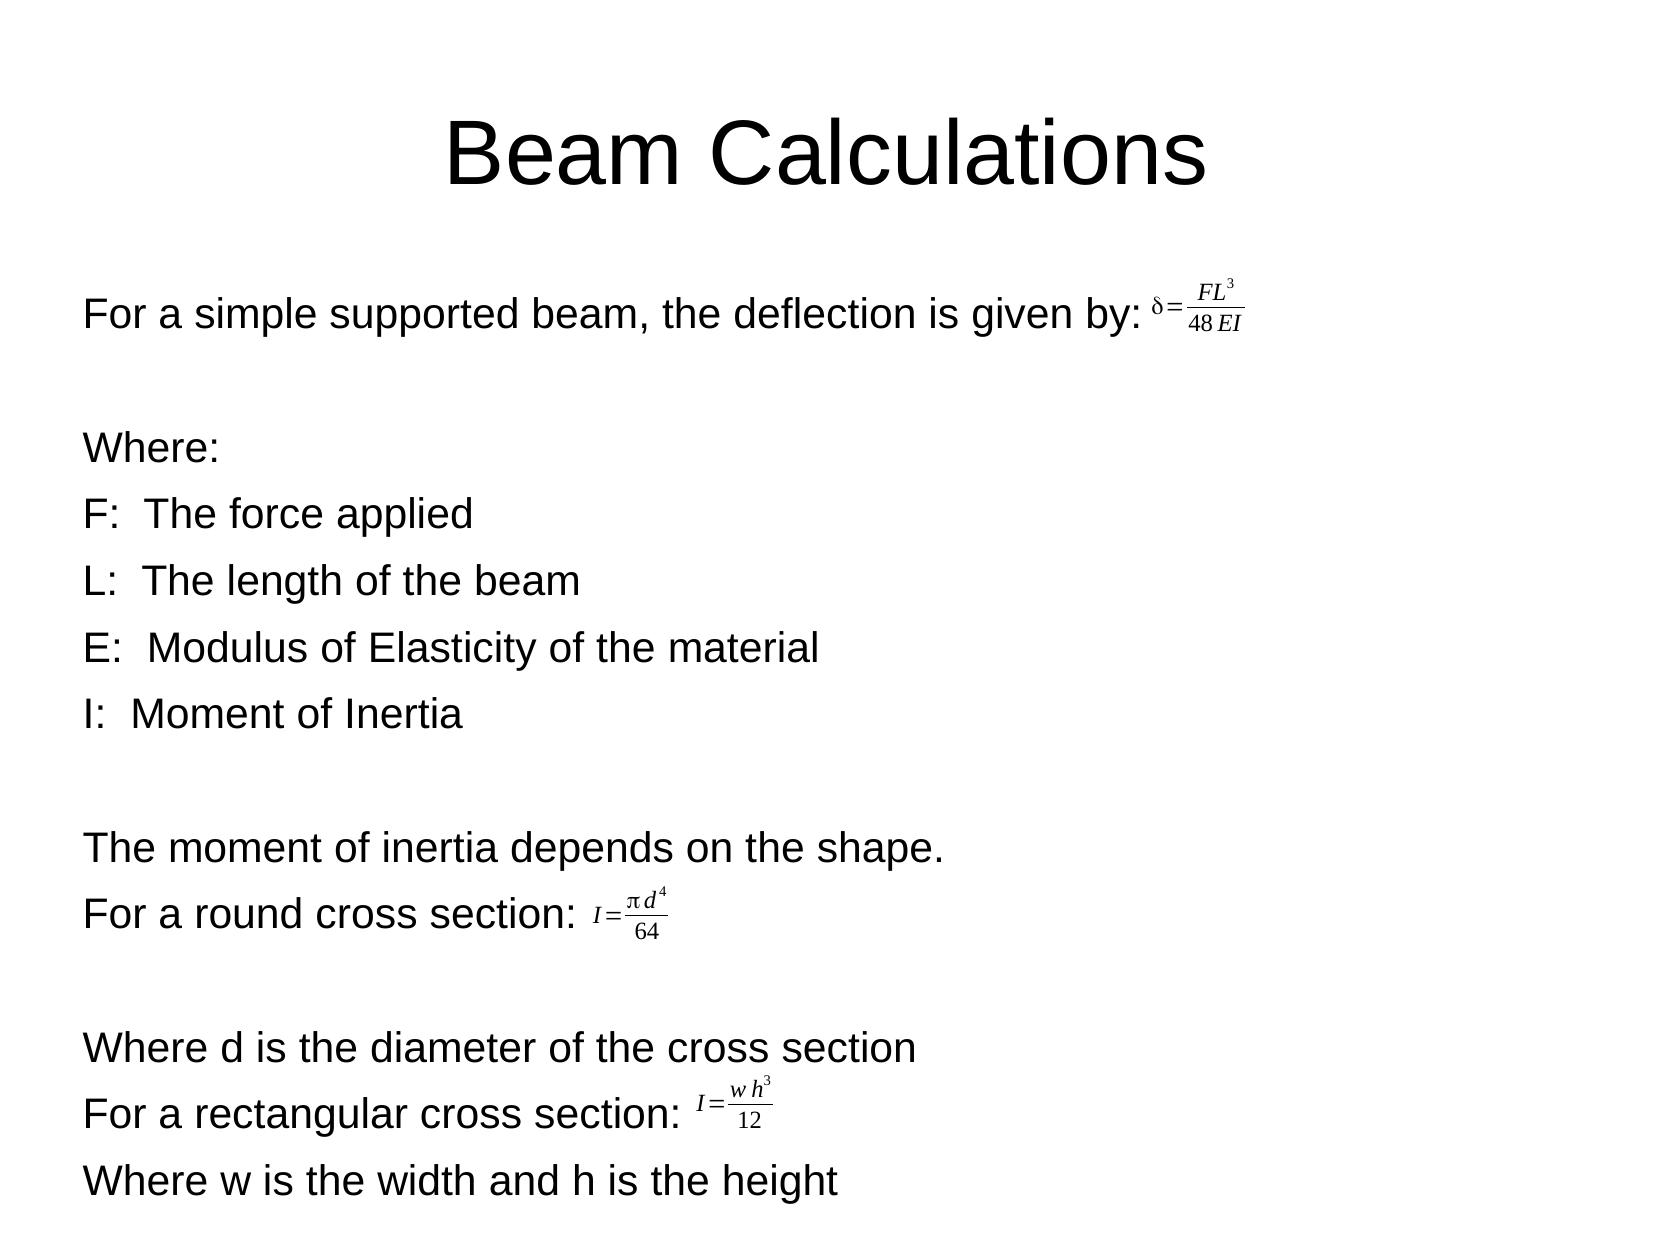

# Beam Calculations
For a simple supported beam, the deflection is given by:
Where:
F: The force applied
L: The length of the beam
E: Modulus of Elasticity of the material
I: Moment of Inertia
The moment of inertia depends on the shape.
For a round cross section:
Where d is the diameter of the cross section
For a rectangular cross section:
Where w is the width and h is the height